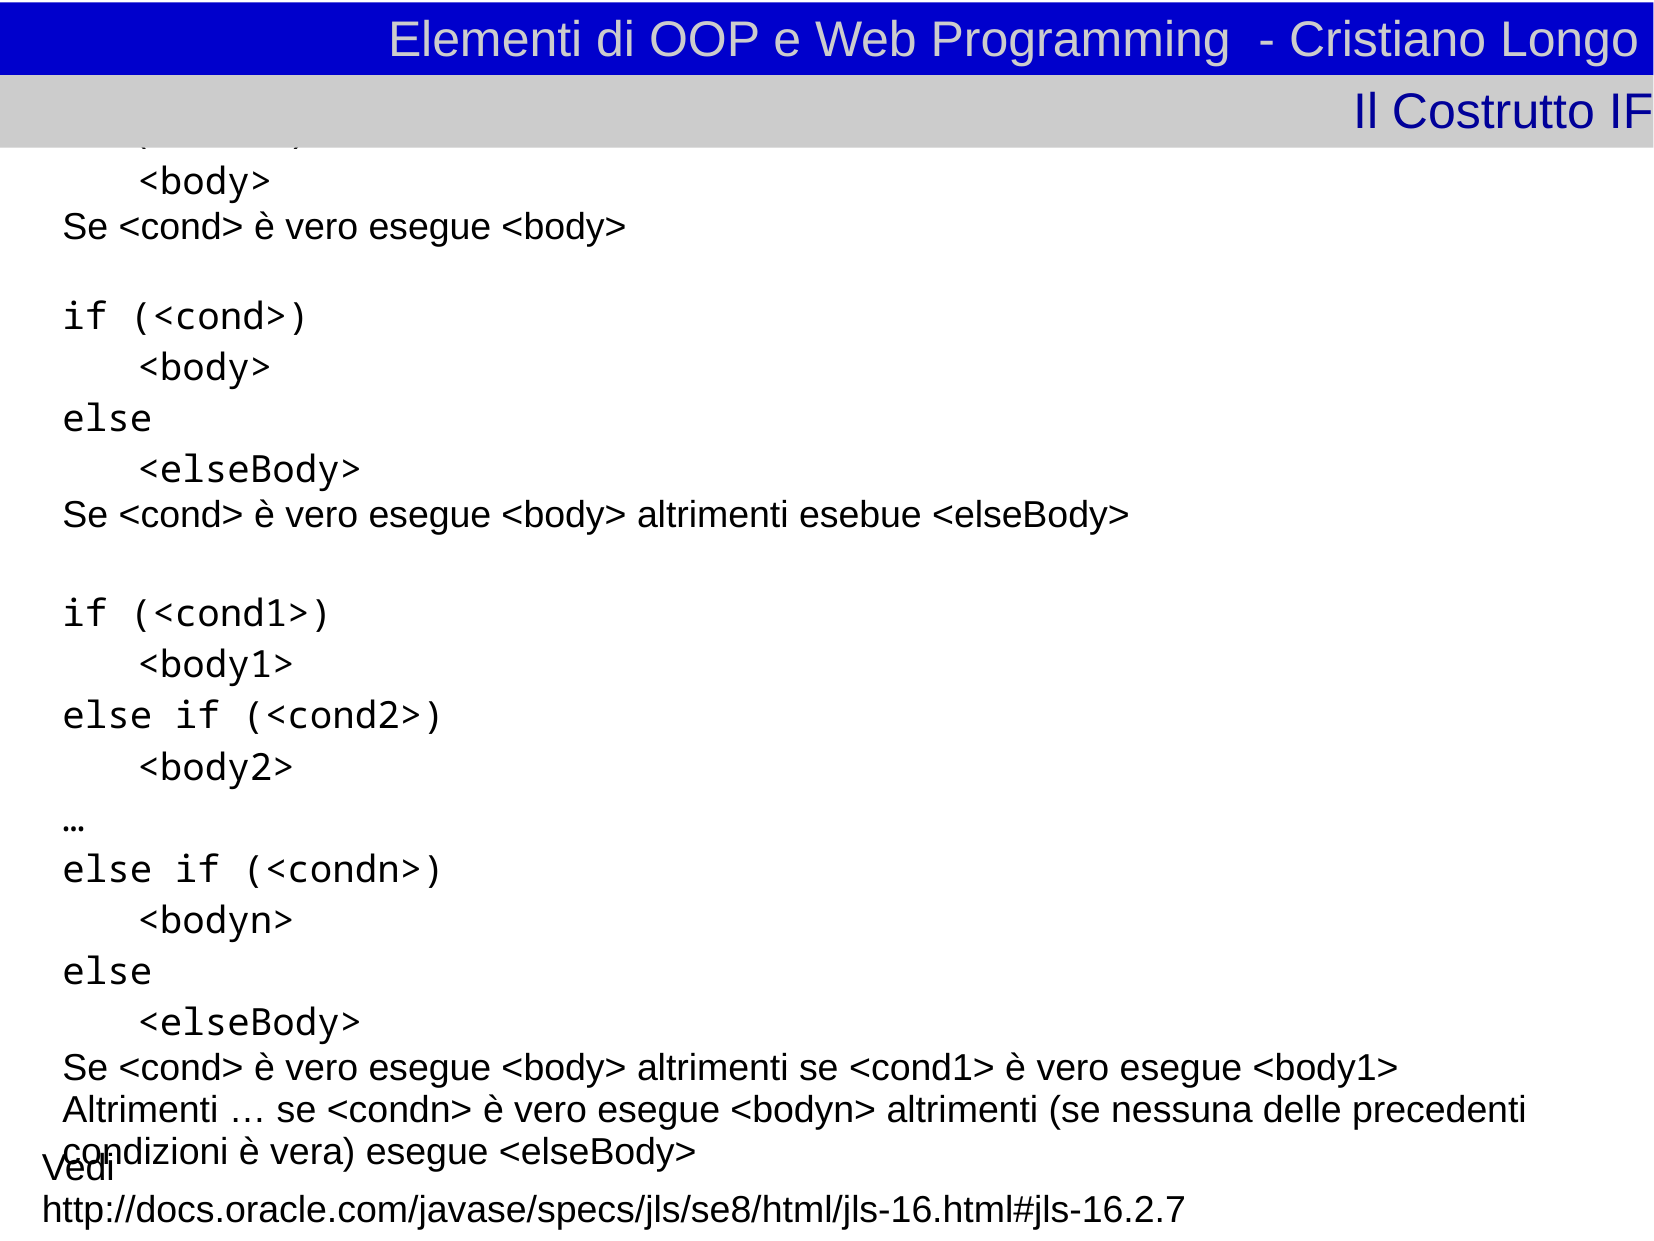

# Elementi di OOP e Web Programming - Cristiano Longo
Il Costrutto IF
if (<cond>)
	<body>
Se <cond> è vero esegue <body>
if (<cond>)
	<body>
else
	<elseBody>
Se <cond> è vero esegue <body> altrimenti esebue <elseBody>
if (<cond1>)
	<body1>
else if (<cond2>)
	<body2>
…
else if (<condn>)
	<bodyn>
else
	<elseBody>
Se <cond> è vero esegue <body> altrimenti se <cond1> è vero esegue <body1>
Altrimenti … se <condn> è vero esegue <bodyn> altrimenti (se nessuna delle precedenti condizioni è vera) esegue <elseBody>
Vedi
http://docs.oracle.com/javase/specs/jls/se8/html/jls-16.html#jls-16.2.7